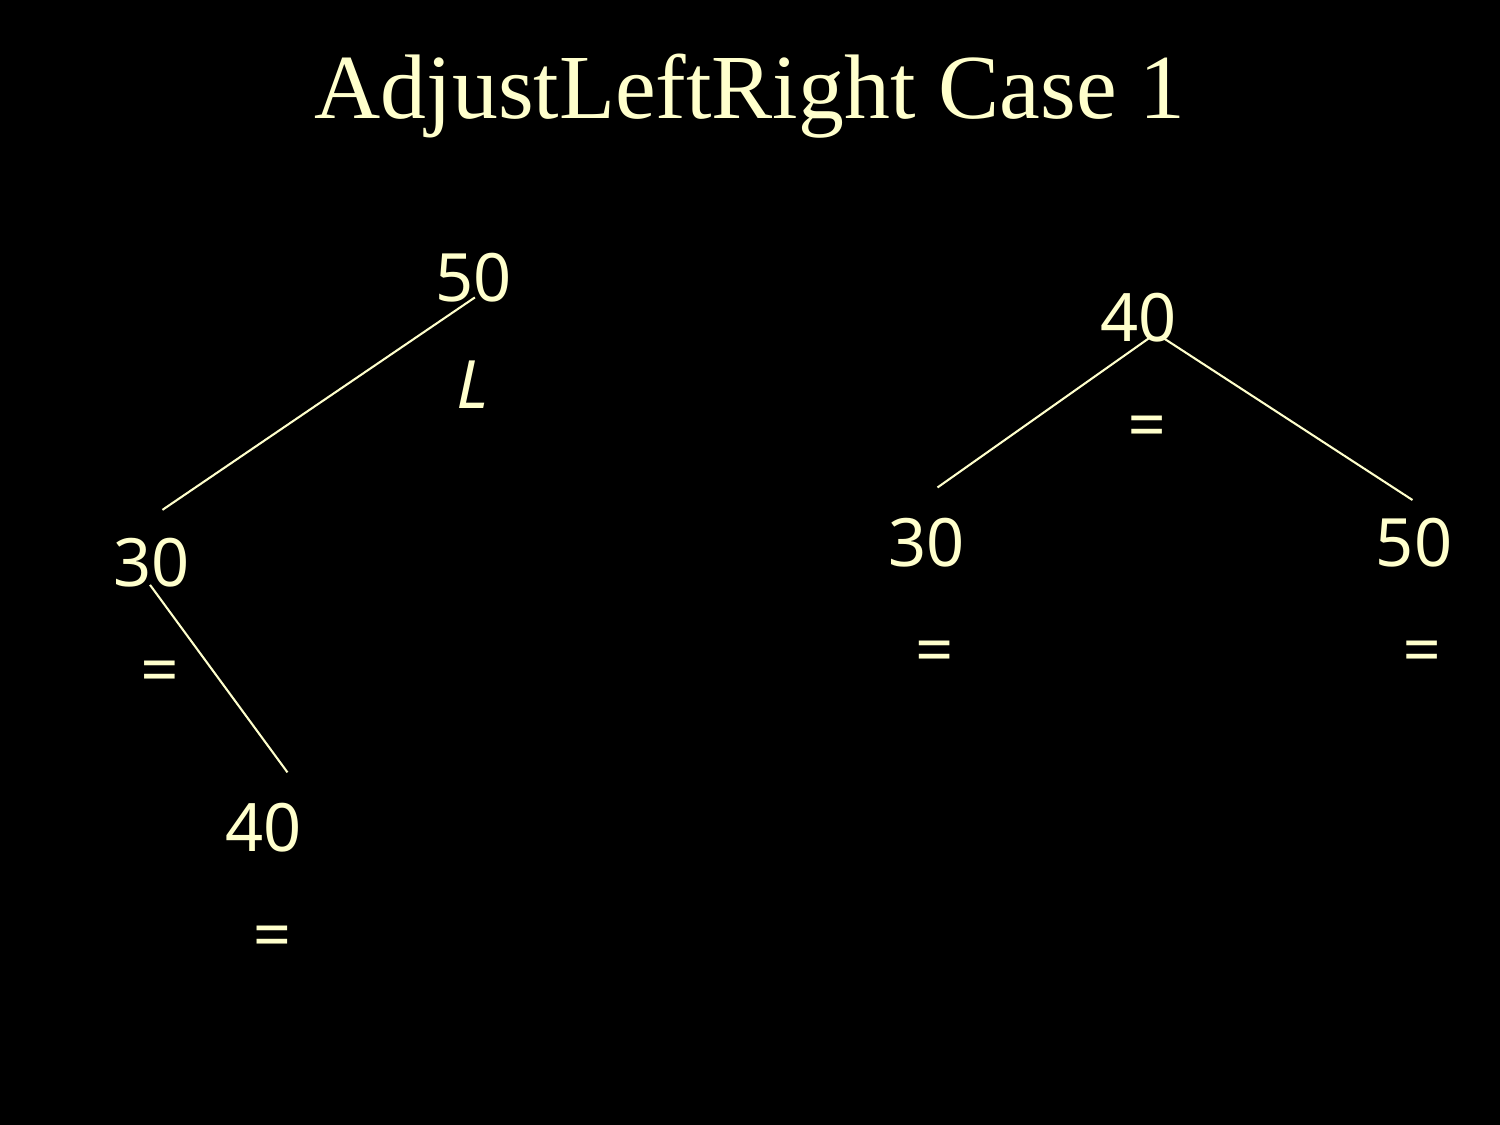

# AdjustLeftRight Case 1
50
L
40
=
30
=
50
=
30
=
40
=